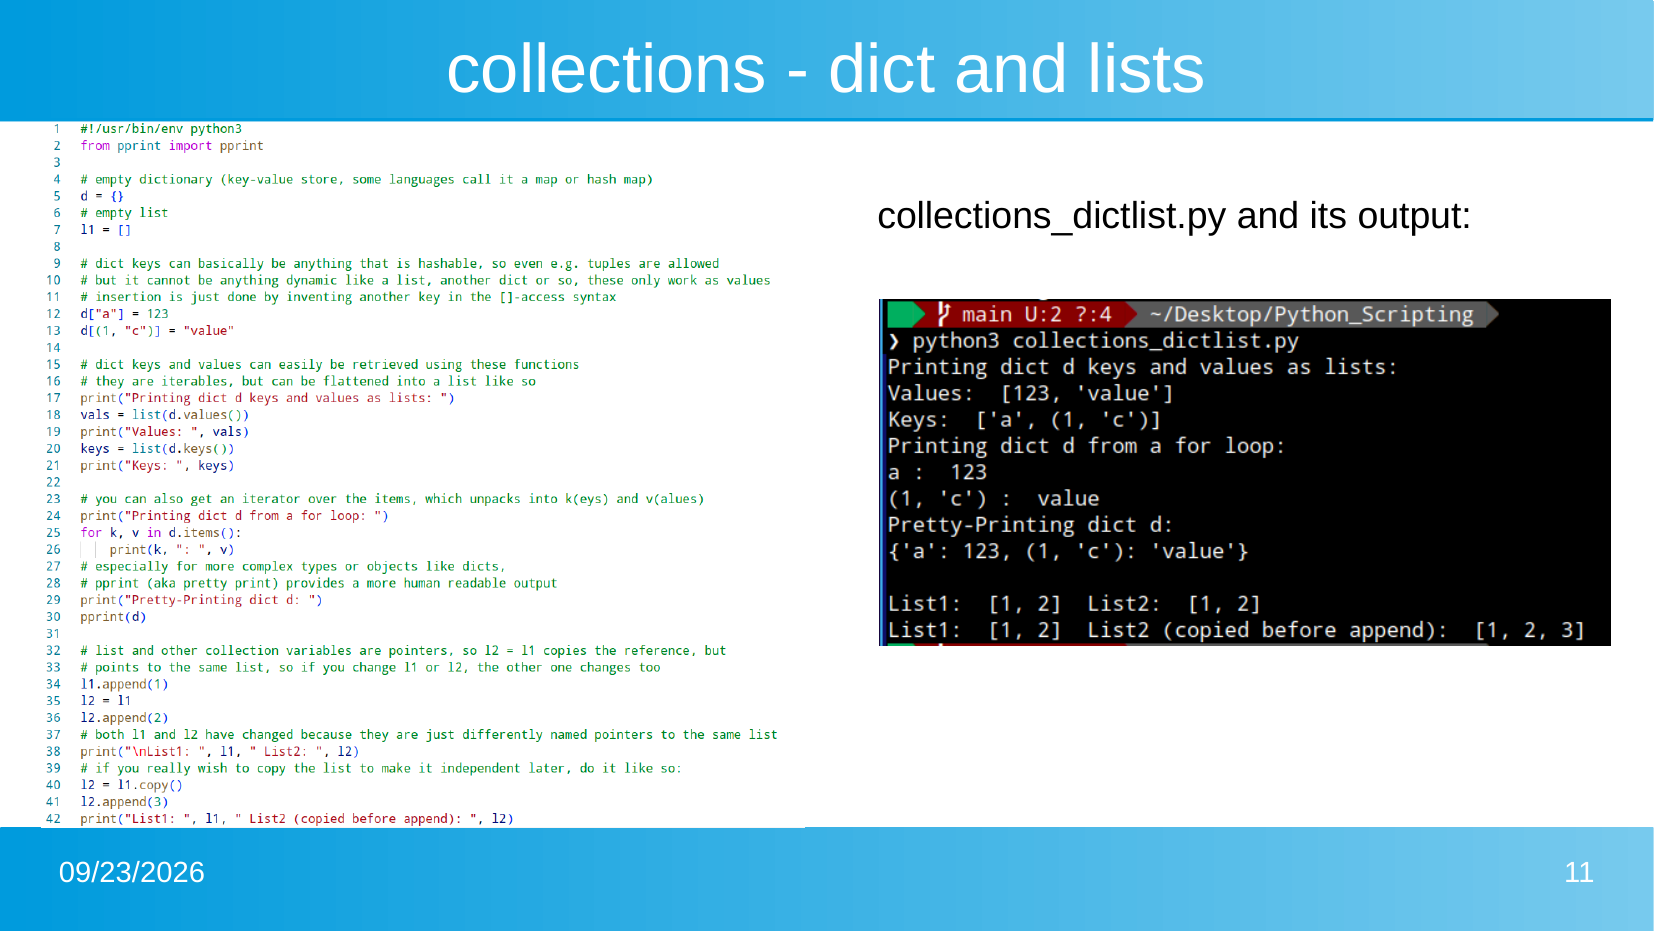

# collections - dict and lists
collections_dictlist.py and its output:
11